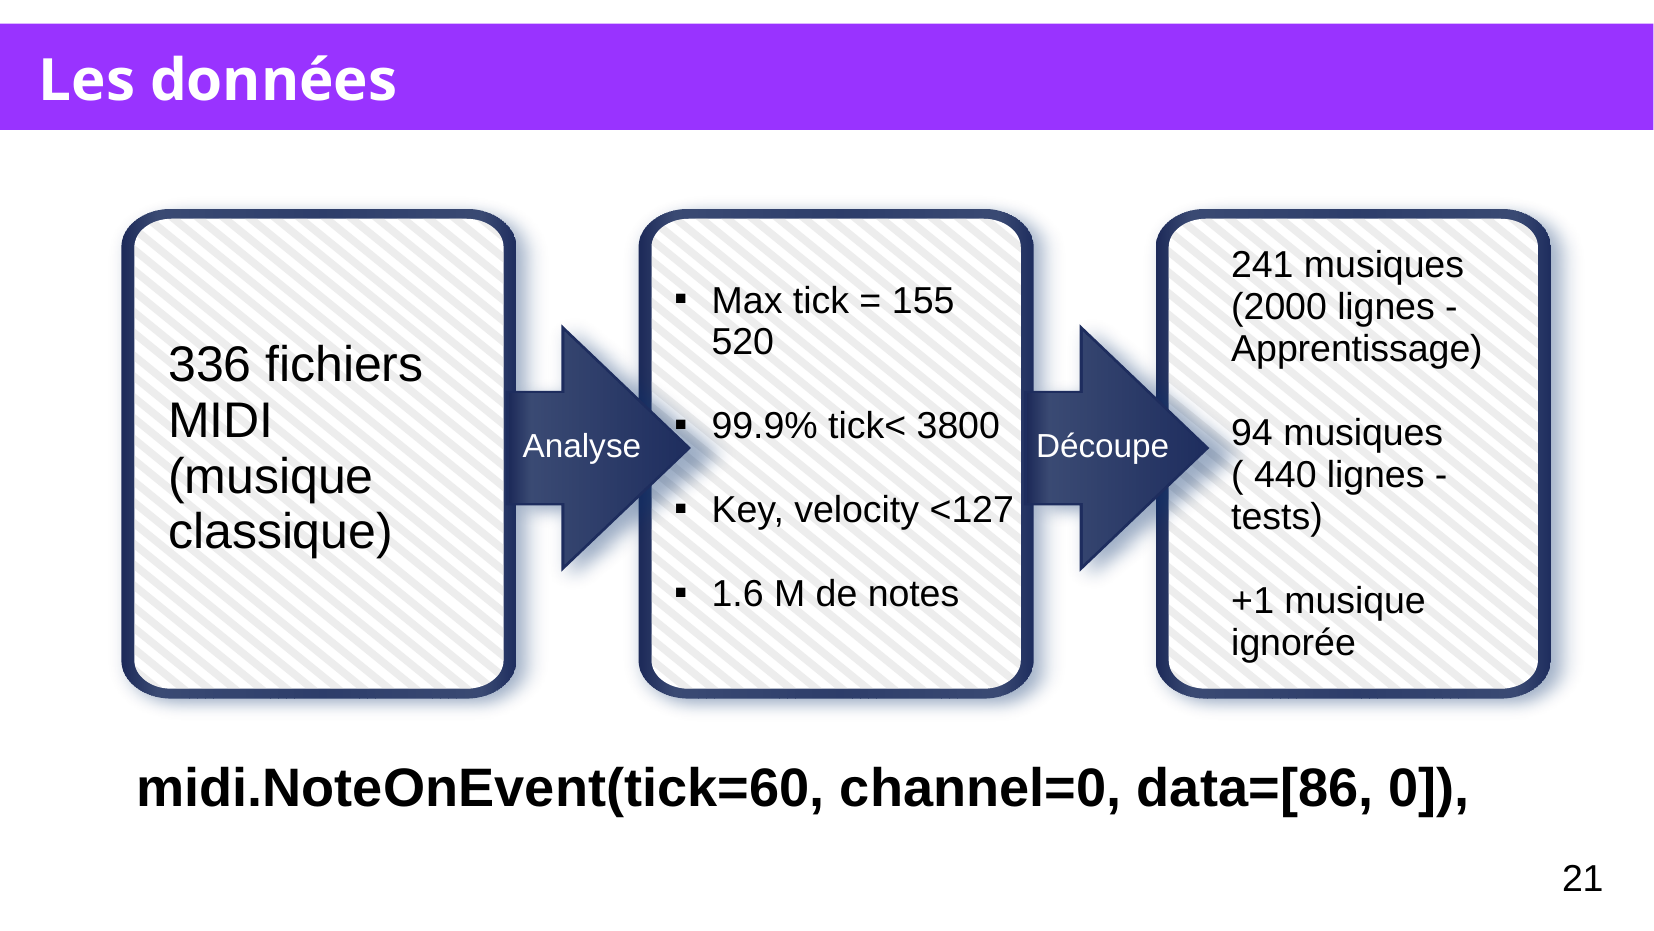

# Les données
241 musiques (2000 lignes - Apprentissage)
94 musiques ( 440 lignes -tests)
+1 musique ignorée
Max tick = 155 520
99.9% tick< 3800
Key, velocity <127
1.6 M de notes
336 fichiers MIDI (musique classique)
Découpe
Analyse
 midi.NoteOnEvent(tick=60, channel=0, data=[86, 0]),